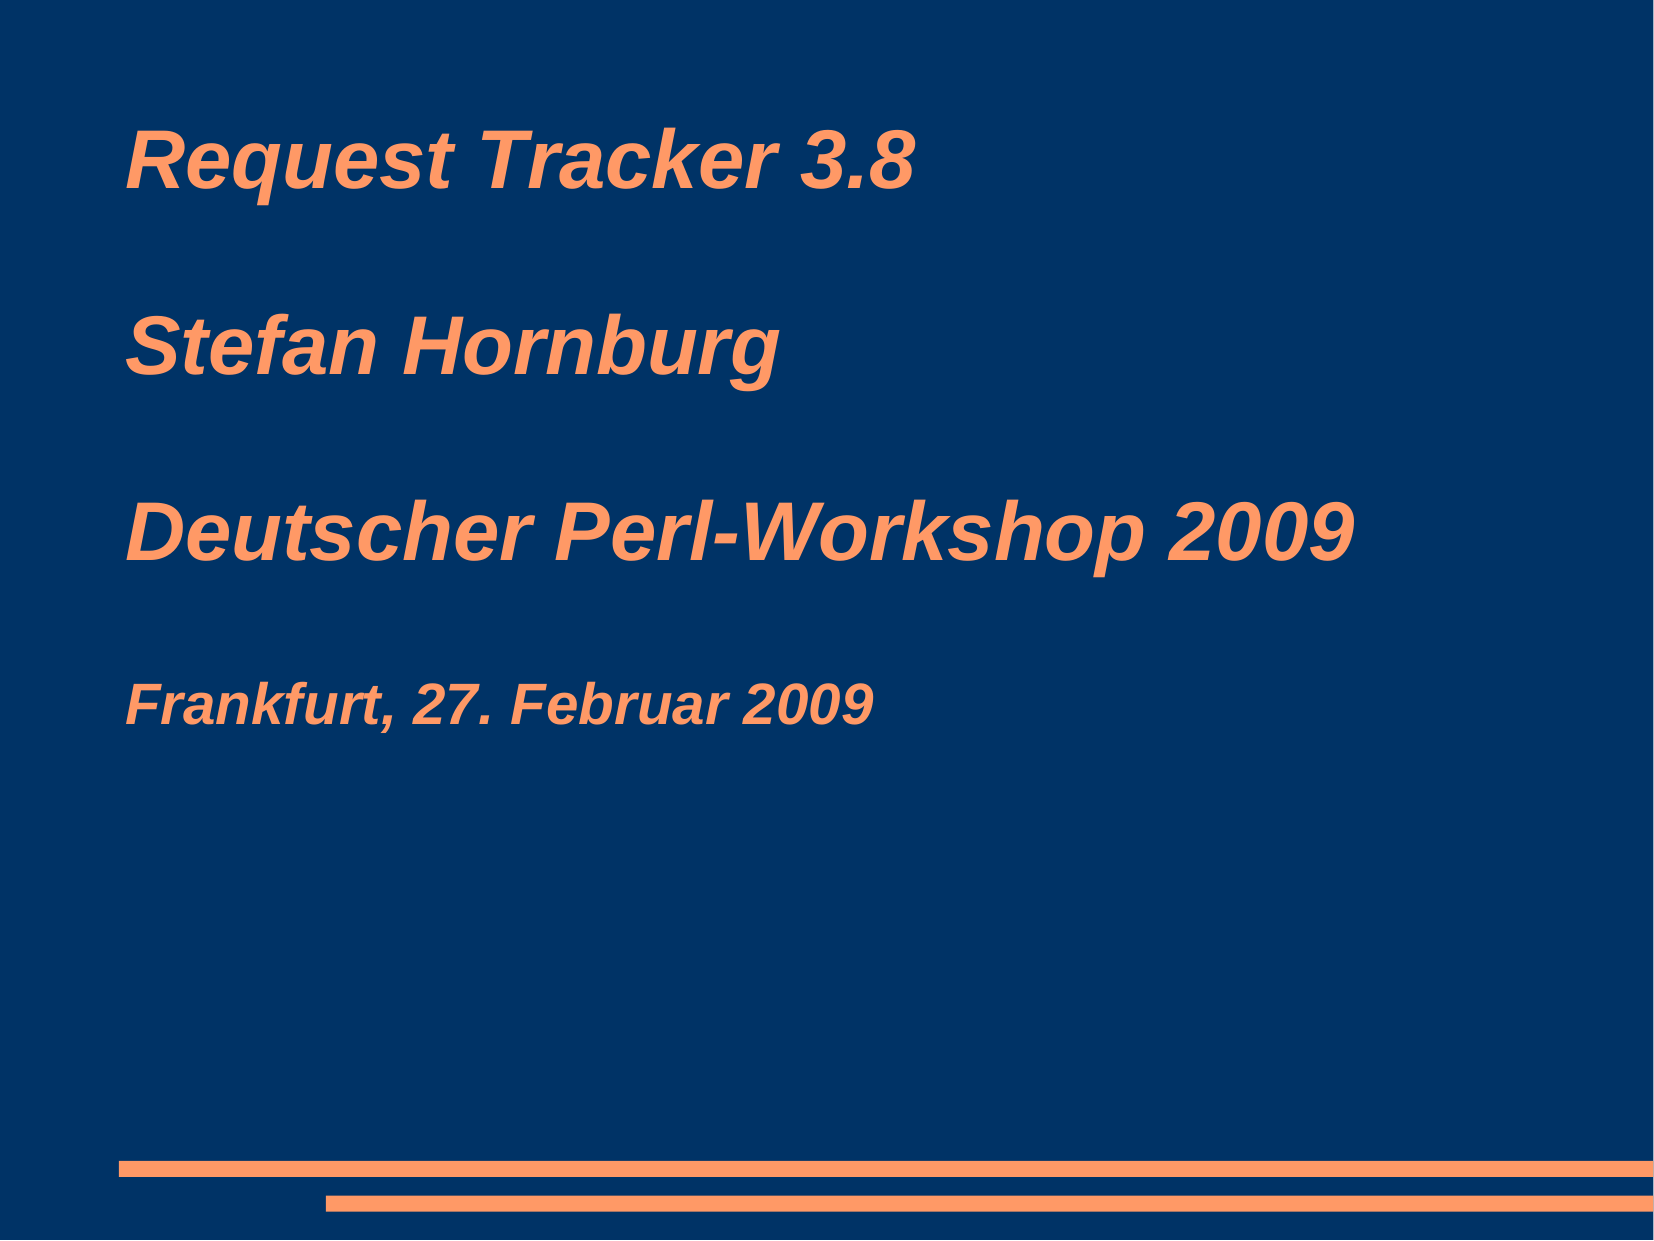

# Request Tracker 3.8 Stefan Hornburg Deutscher Perl-Workshop 2009 Frankfurt, 27. Februar 2009